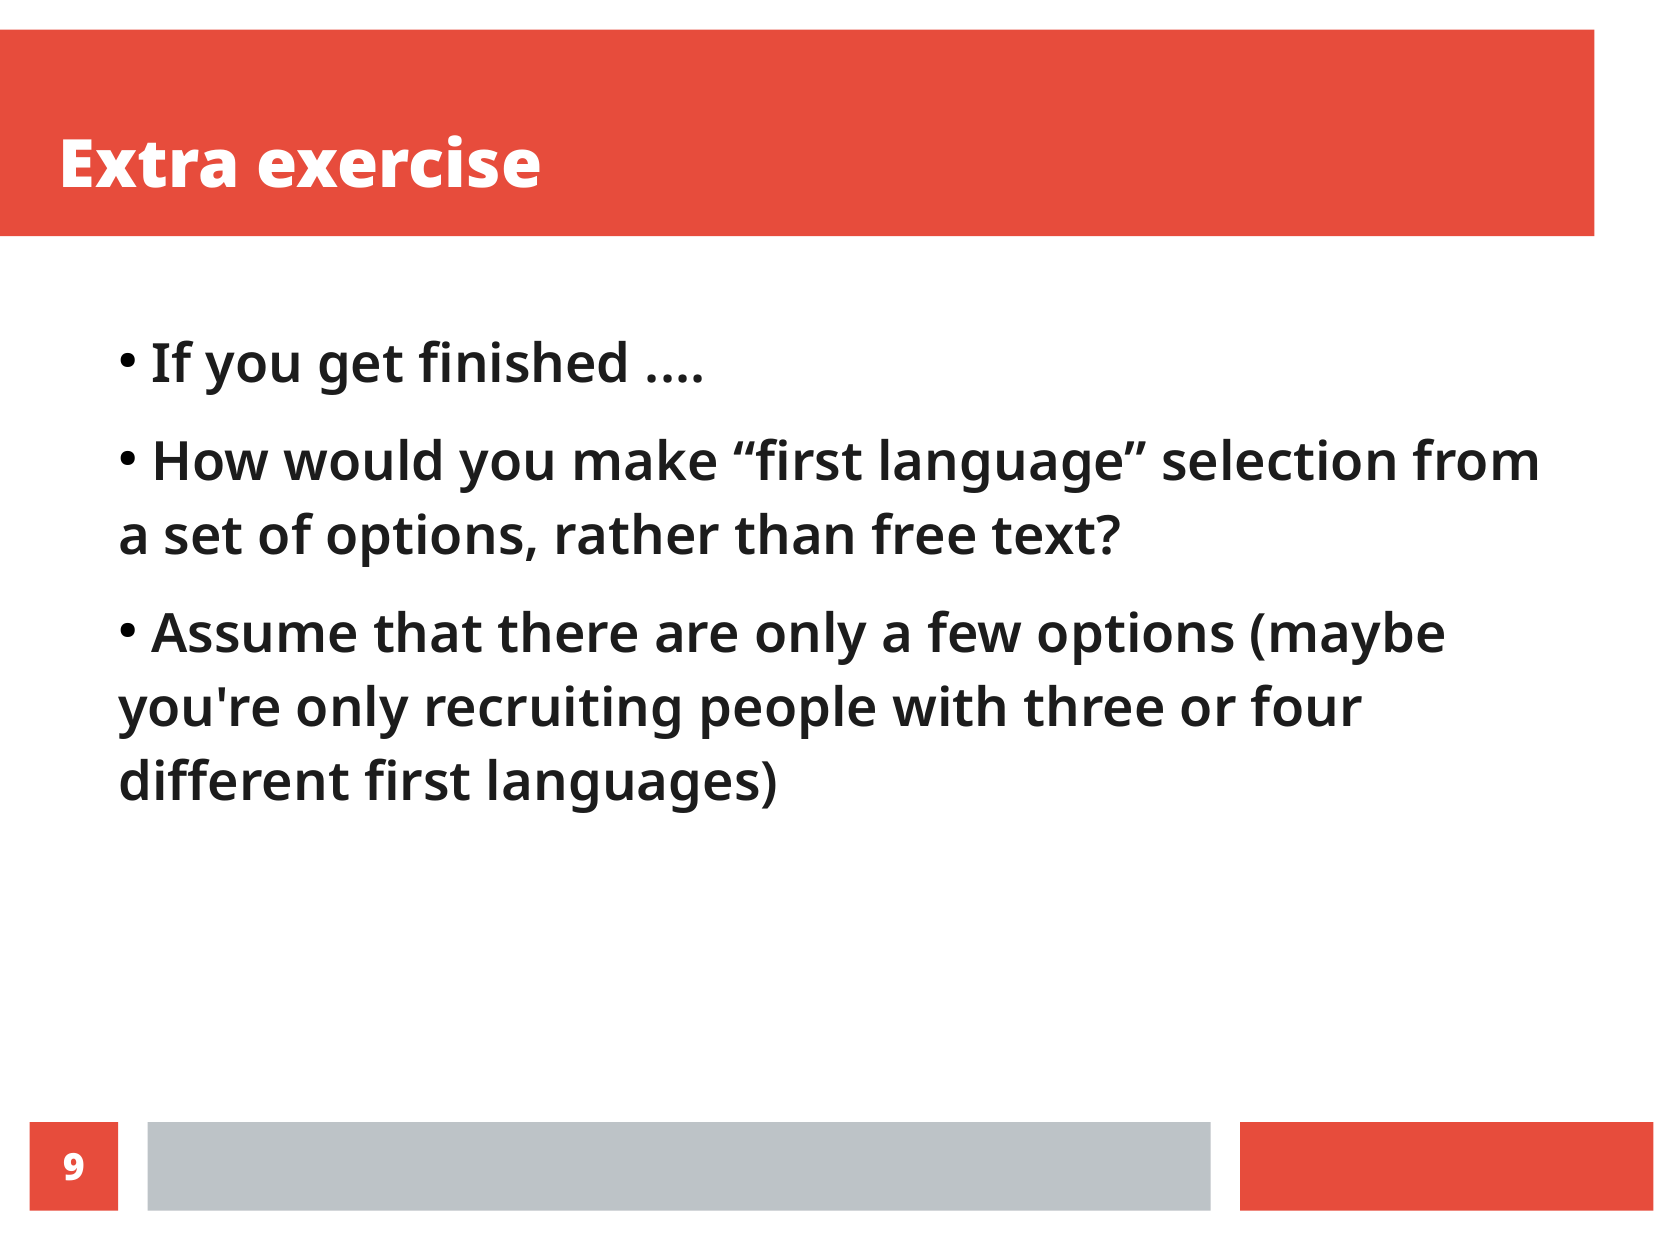

# Extra exercise
 If you get finished ....
 How would you make “first language” selection from a set of options, rather than free text?
 Assume that there are only a few options (maybe you're only recruiting people with three or four different first languages)
9